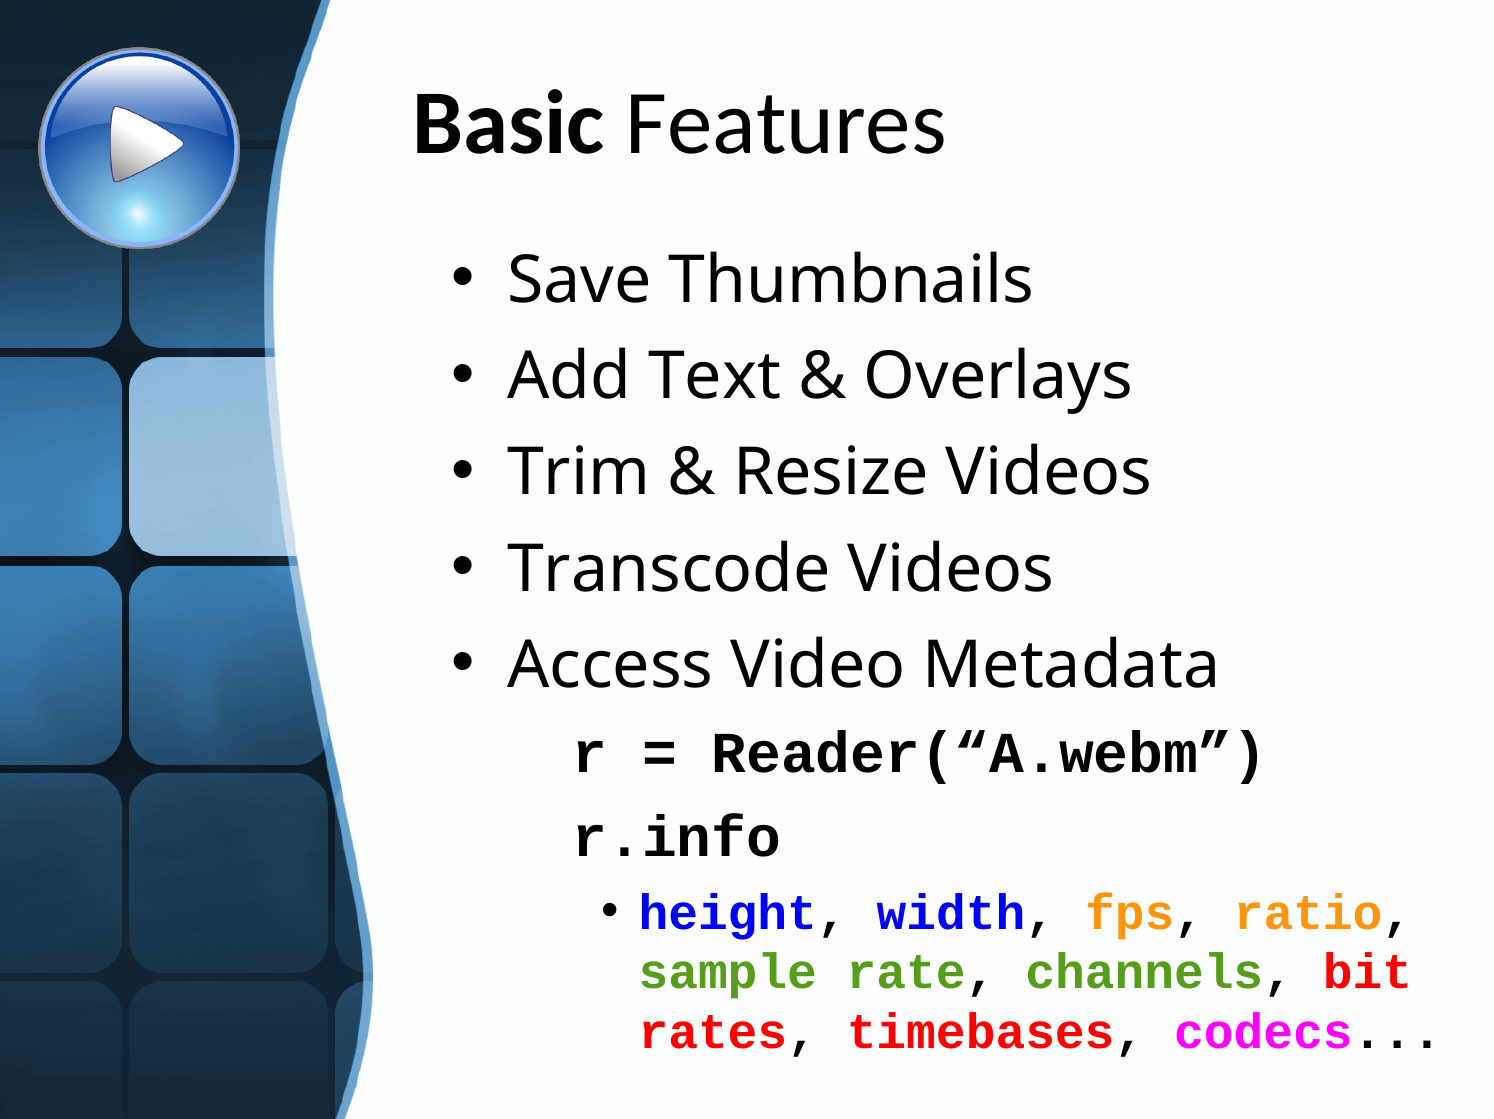

# Basic Features
Save Thumbnails
Add Text & Overlays
Trim & Resize Videos
Transcode Videos
Access Video Metadata
r = Reader(“A.webm”)
r.info
height, width, fps, ratio, sample rate, channels, bit rates, timebases, codecs...